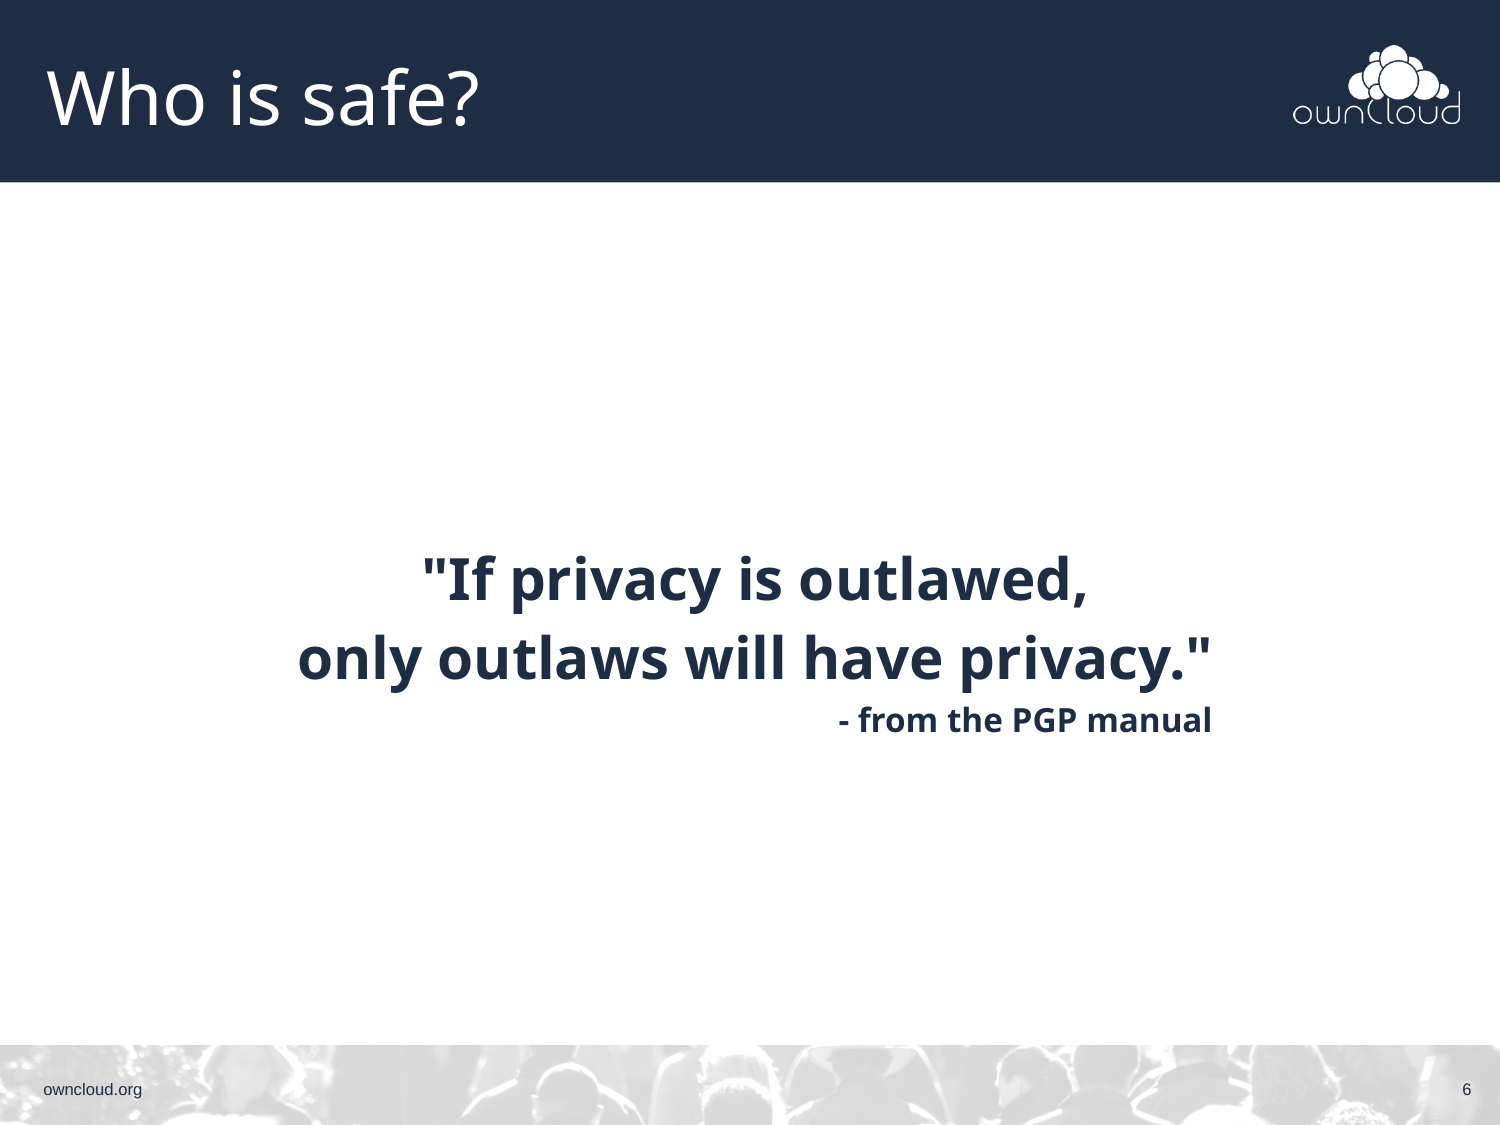

# Who is safe?
"If privacy is outlawed,
only outlaws will have privacy."
- from the PGP manual